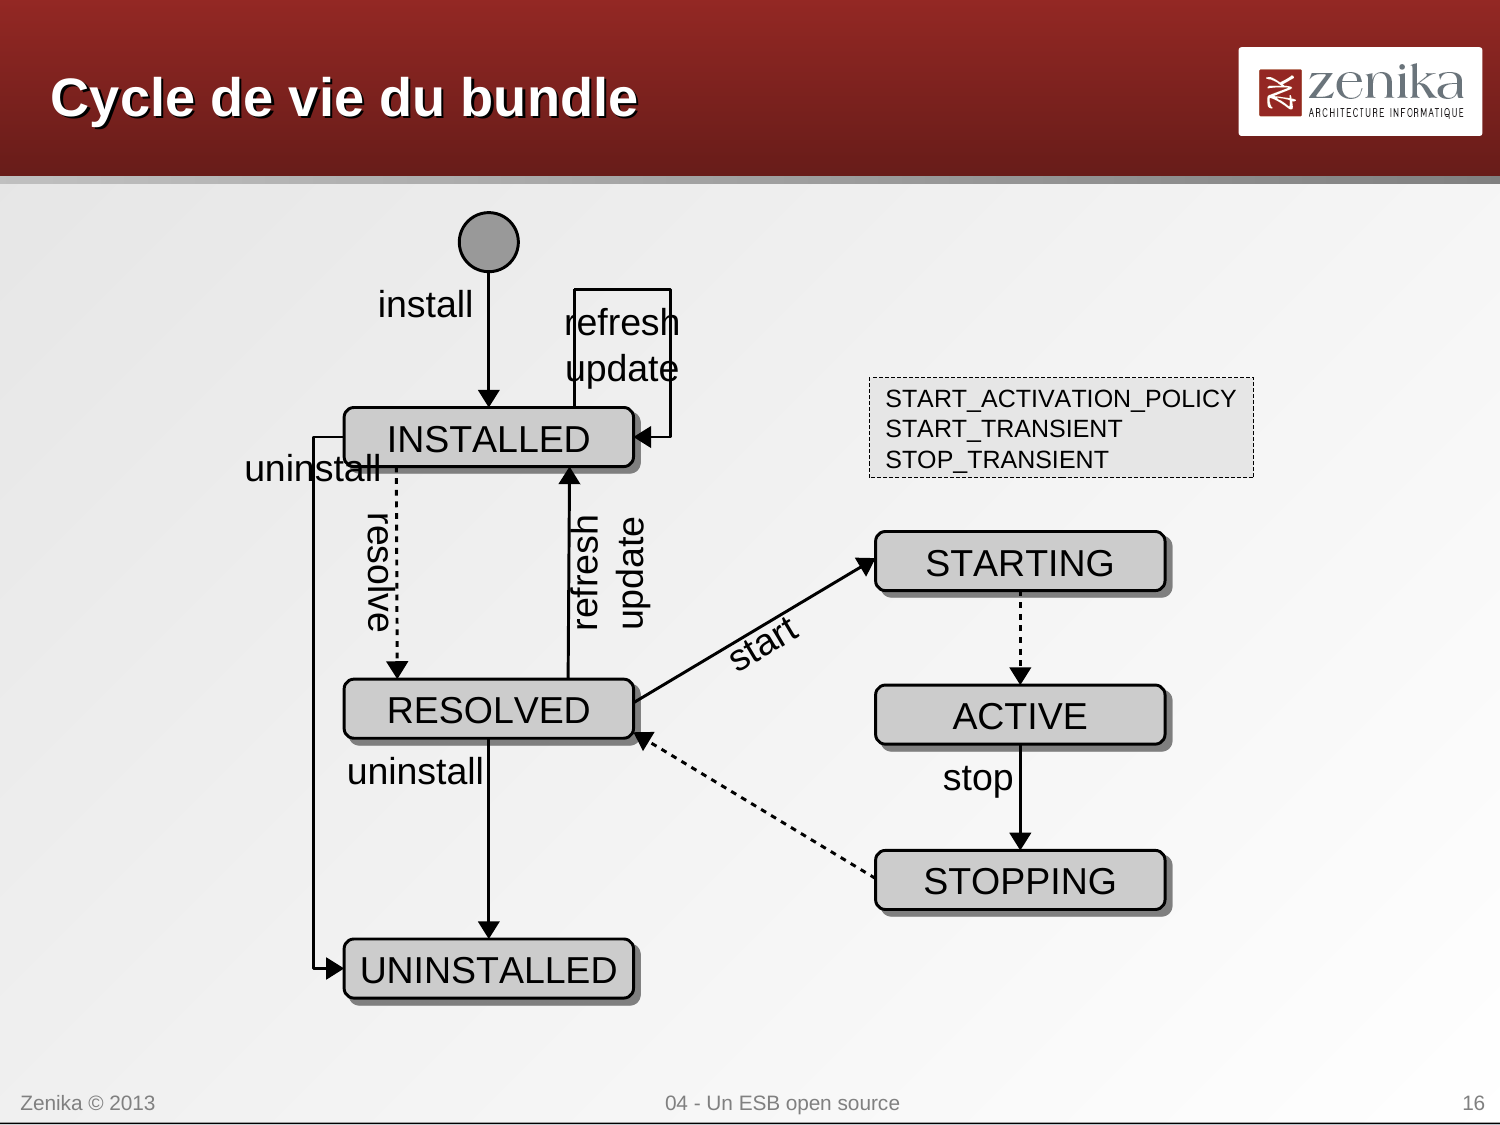

# Cycle de vie du bundle
START_ACTIVATION_POLICY
START_TRANSIENT
STOP_TRANSIENT
INSTALLED
resolve
refresh
update
STARTING
start
RESOLVED
ACTIVE
STOPPING
UNINSTALLED